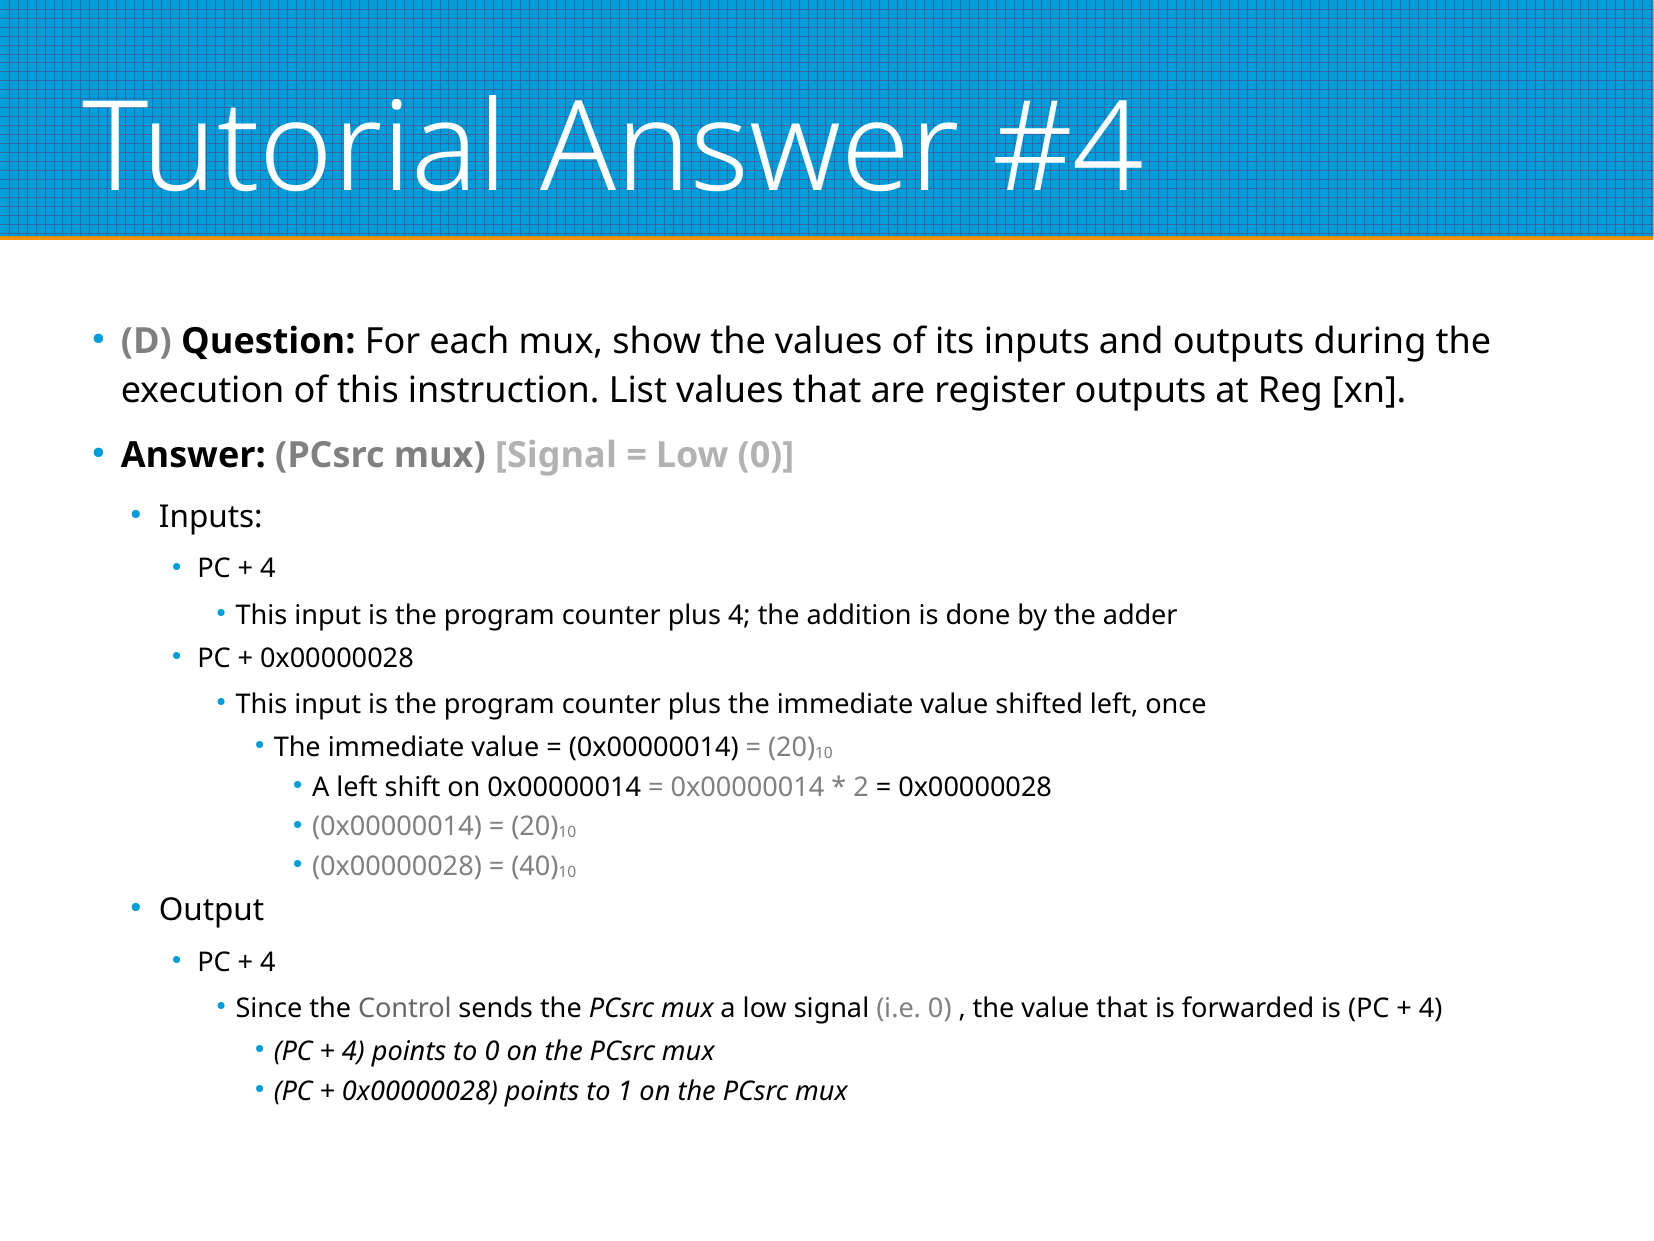

# Tutorial Answer #4
(D) Question: For each mux, show the values of its inputs and outputs during the execution of this instruction. List values that are register outputs at Reg [xn].
Answer: (PCsrc mux) [Signal = Low (0)]
Inputs:
PC + 4
This input is the program counter plus 4; the addition is done by the adder
PC + 0x00000028
This input is the program counter plus the immediate value shifted left, once
The immediate value = (0x00000014) = (20)10
A left shift on 0x00000014 = 0x00000014 * 2 = 0x00000028
(0x00000014) = (20)10
(0x00000028) = (40)10
Output
PC + 4
Since the Control sends the PCsrc mux a low signal (i.e. 0) , the value that is forwarded is (PC + 4)
(PC + 4) points to 0 on the PCsrc mux
(PC + 0x00000028) points to 1 on the PCsrc mux